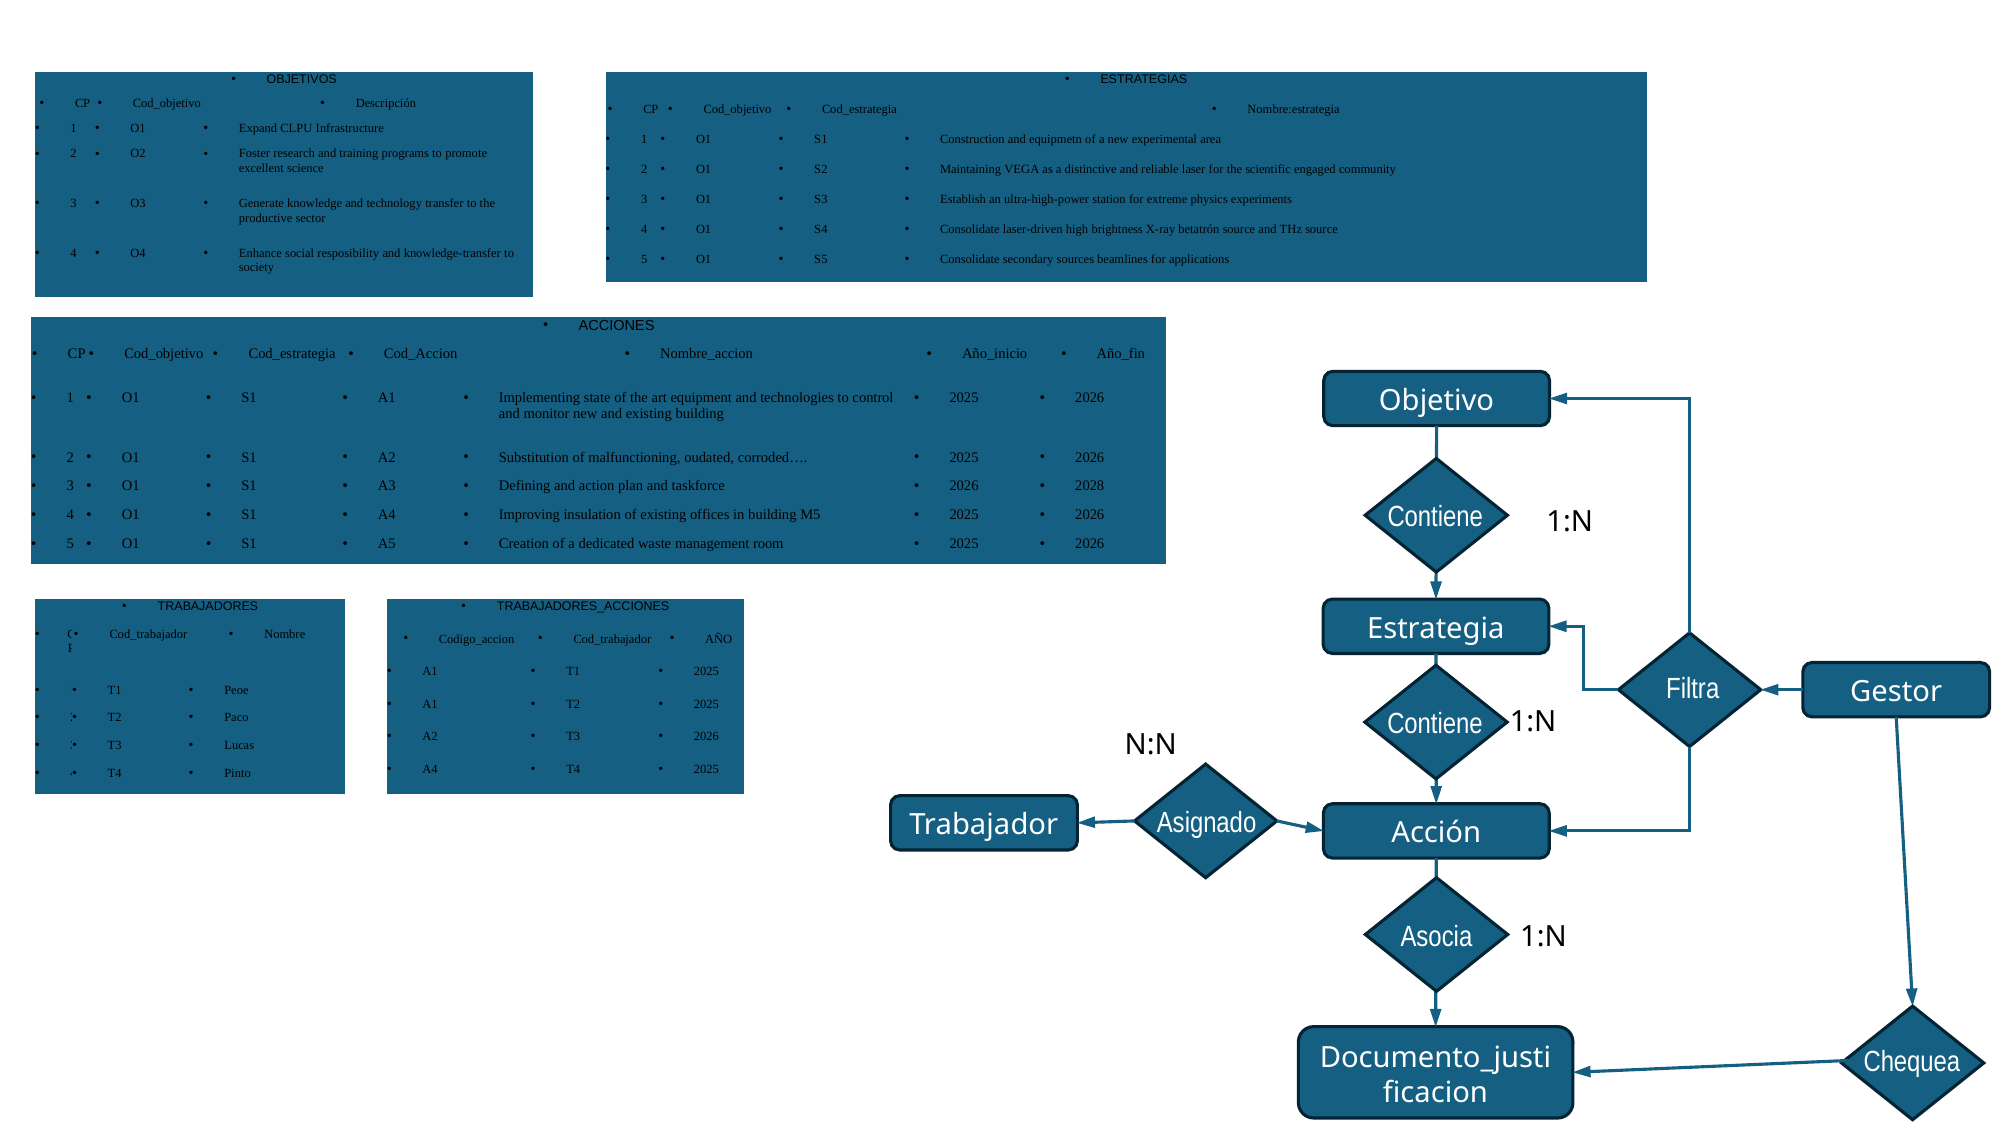

| OBJETIVOS | | |
| --- | --- | --- |
| CP | Cod\_objetivo | Descripción |
| 1 | O1 | Expand CLPU Infrastructure |
| 2 | O2 | Foster research and training programs to promote excellent science |
| 3 | O3 | Generate knowledge and technology transfer to the productive sector |
| 4 | O4 | Enhance social resposibility and knowledge-transfer to society |
| ESTRATEGIAS | | | |
| --- | --- | --- | --- |
| CP | Cod\_objetivo | Cod\_estrategia | Nombre:estrategia |
| 1 | O1 | S1 | Construction and equipmetn of a new experimental area |
| 2 | O1 | S2 | Maintaining VEGA as a distinctive and reliable laser for the scientific engaged community |
| 3 | O1 | S3 | Establish an ultra-high-power station for extreme physics experiments |
| 4 | O1 | S4 | Consolidate laser-driven high brightness X-ray betatrón source and THz source |
| 5 | O1 | S5 | Consolidate secondary sources beamlines for applications |
| ACCIONES | | | | | | |
| --- | --- | --- | --- | --- | --- | --- |
| CP | Cod\_objetivo | Cod\_estrategia | Cod\_Accion | Nombre\_accion | Año\_inicio | Año\_fin |
| 1 | O1 | S1 | A1 | Implementing state of the art equipment and technologies to control and monitor new and existing building | 2025 | 2026 |
| 2 | O1 | S1 | A2 | Substitution of malfunctioning, oudated, corroded…. | 2025 | 2026 |
| 3 | O1 | S1 | A3 | Defining and action plan and taskforce | 2026 | 2028 |
| 4 | O1 | S1 | A4 | Improving insulation of existing offices in building M5 | 2025 | 2026 |
| 5 | O1 | S1 | A5 | Creation of a dedicated waste management room | 2025 | 2026 |
Objetivo
Contiene
1:N
Estrategia
| TRABAJADORES | | |
| --- | --- | --- |
| CP | Cod\_trabajador | Nombre |
| 1 | T1 | Peoe |
| 2 | T2 | Paco |
| 3 | T3 | Lucas |
| 4 | T4 | Pinto |
| TRABAJADORES\_ACCIONES | | |
| --- | --- | --- |
| Codigo\_accion | Cod\_trabajador | AÑO |
| A1 | T1 | 2025 |
| A1 | T2 | 2025 |
| A2 | T3 | 2026 |
| A4 | T4 | 2025 |
Filtra
Gestor
Contiene
1:N
N:N
Asignado
Trabajador
Acción
Asocia
1:N
Chequea
Documento_justificacion